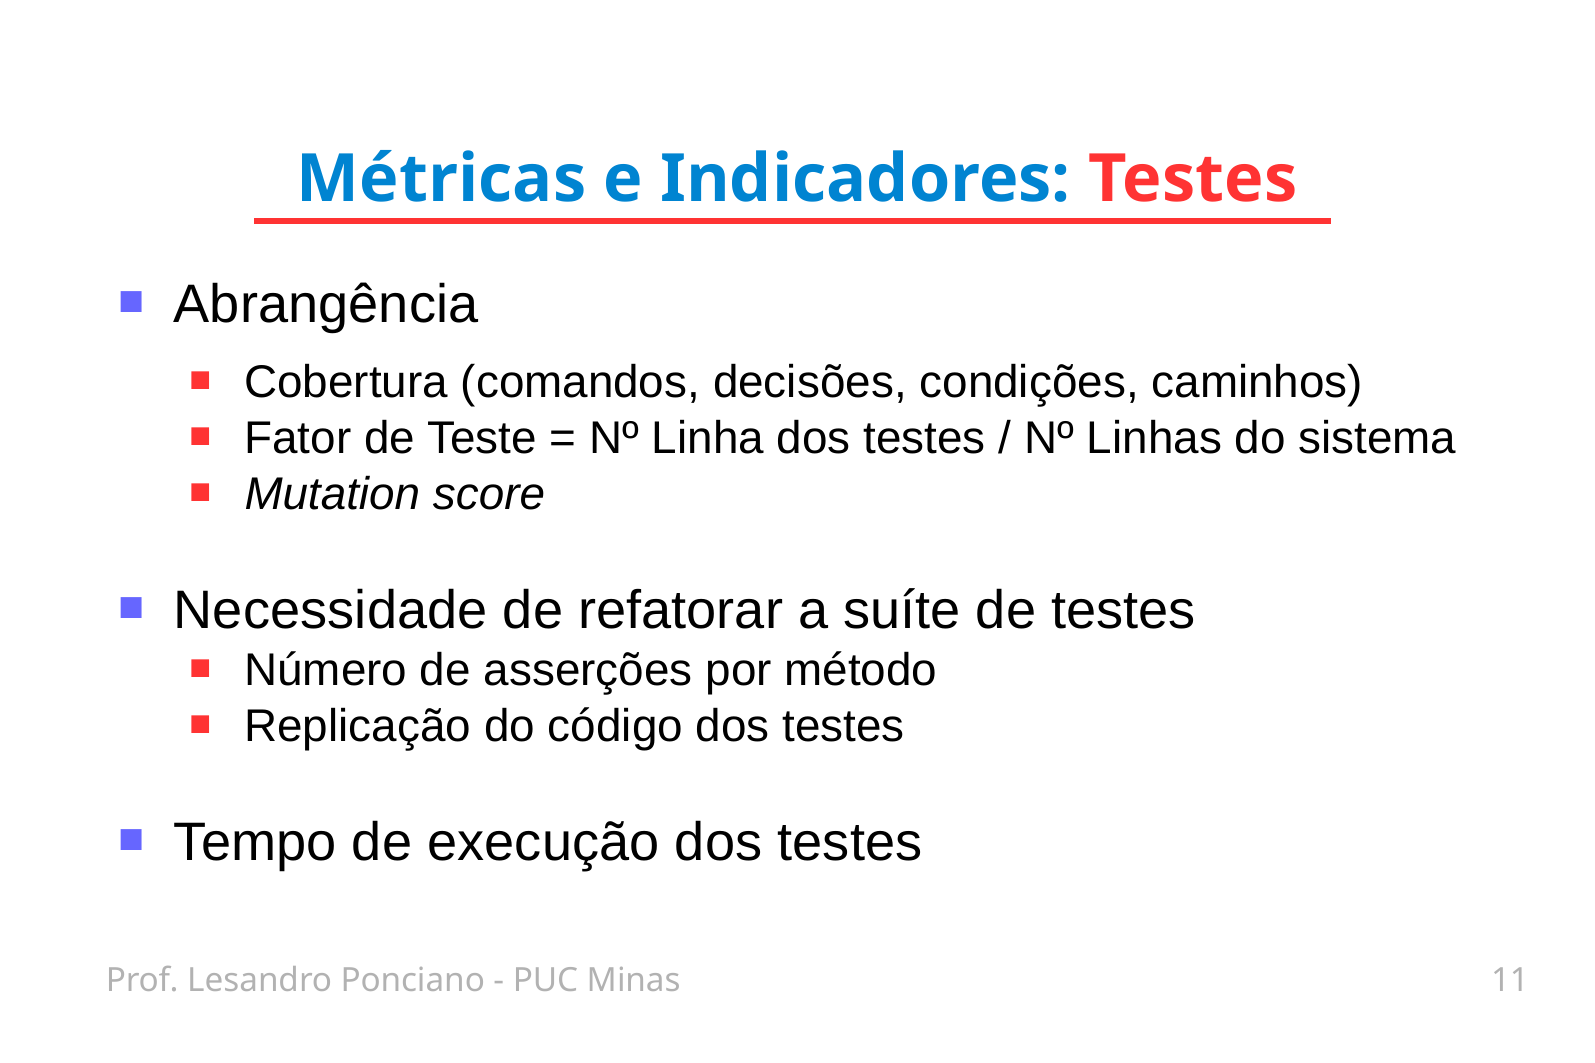

# Métricas e Indicadores: Testes
Abrangência
Cobertura (comandos, decisões, condições, caminhos)
Fator de Teste = Nº Linha dos testes / Nº Linhas do sistema
Mutation score
Necessidade de refatorar a suíte de testes
Número de asserções por método
Replicação do código dos testes
Tempo de execução dos testes
Prof. Lesandro Ponciano - PUC Minas
11